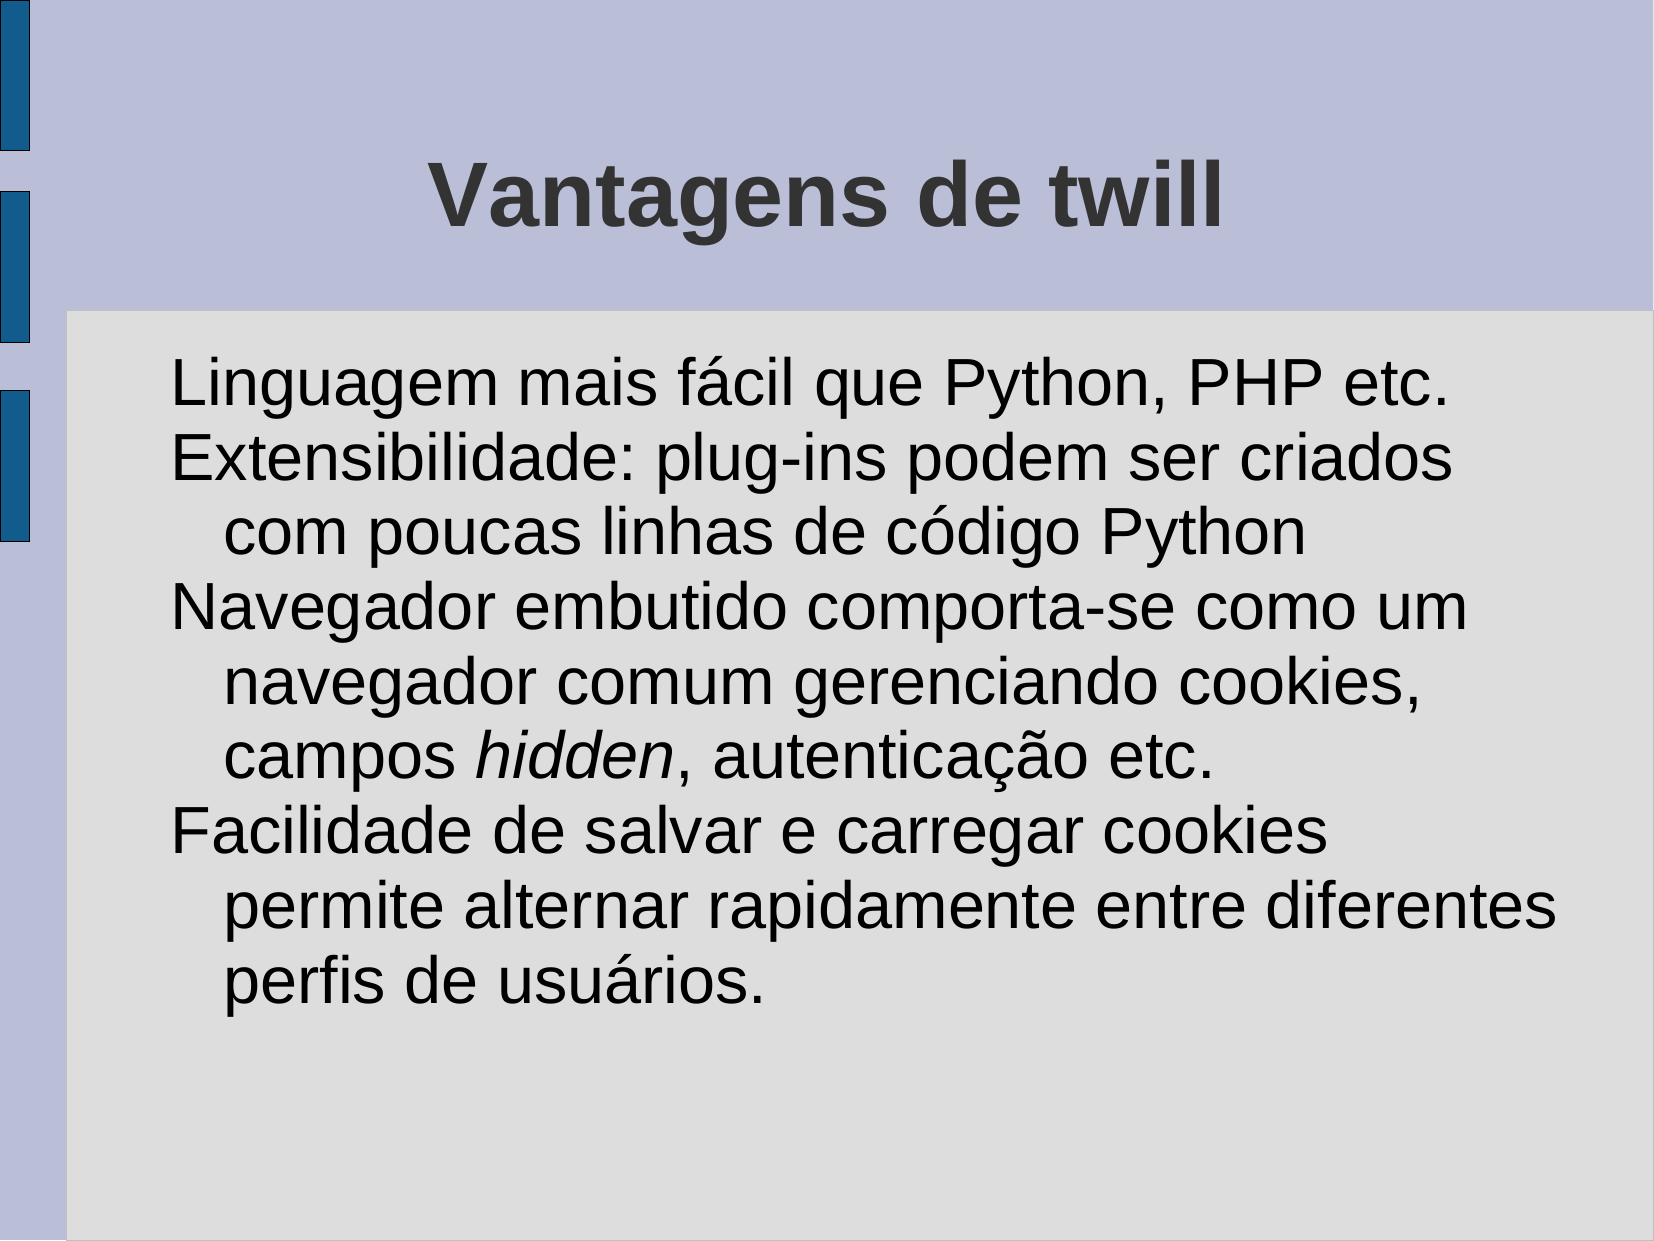

# Vantagens de twill
Linguagem mais fácil que Python, PHP etc.
Extensibilidade: plug-ins podem ser criados com poucas linhas de código Python
Navegador embutido comporta-se como um navegador comum gerenciando cookies, campos hidden, autenticação etc.
Facilidade de salvar e carregar cookies
permite alternar rapidamente entre diferentes perfis de usuários.